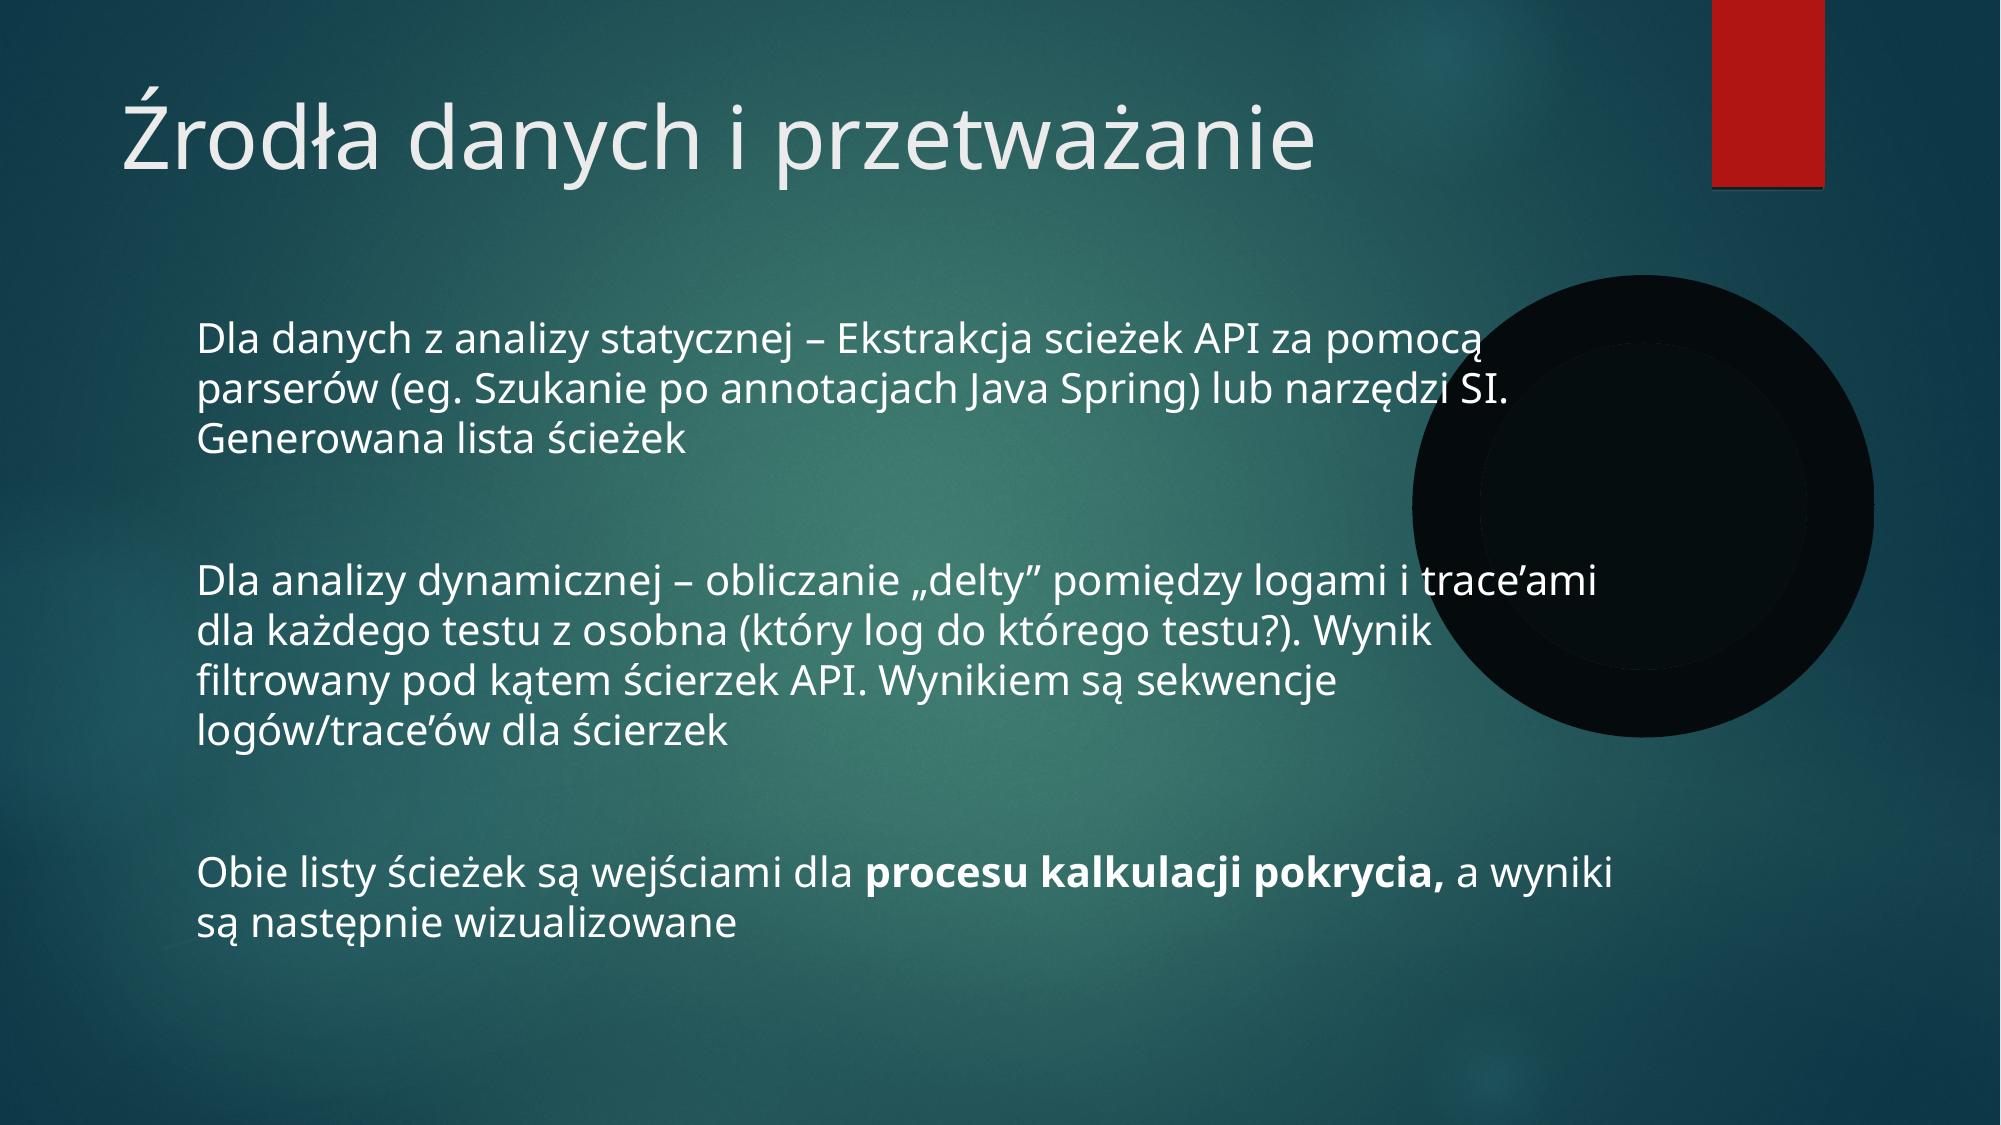

# Źrodła danych i przetważanie
Dla danych z analizy statycznej – Ekstrakcja scieżek API za pomocą parserów (eg. Szukanie po annotacjach Java Spring) lub narzędzi SI. Generowana lista ścieżek
Dla analizy dynamicznej – obliczanie „delty” pomiędzy logami i trace’ami dla każdego testu z osobna (który log do którego testu?). Wynik filtrowany pod kątem ścierzek API. Wynikiem są sekwencje logów/trace’ów dla ścierzek
Obie listy ścieżek są wejściami dla procesu kalkulacji pokrycia, a wyniki są następnie wizualizowane